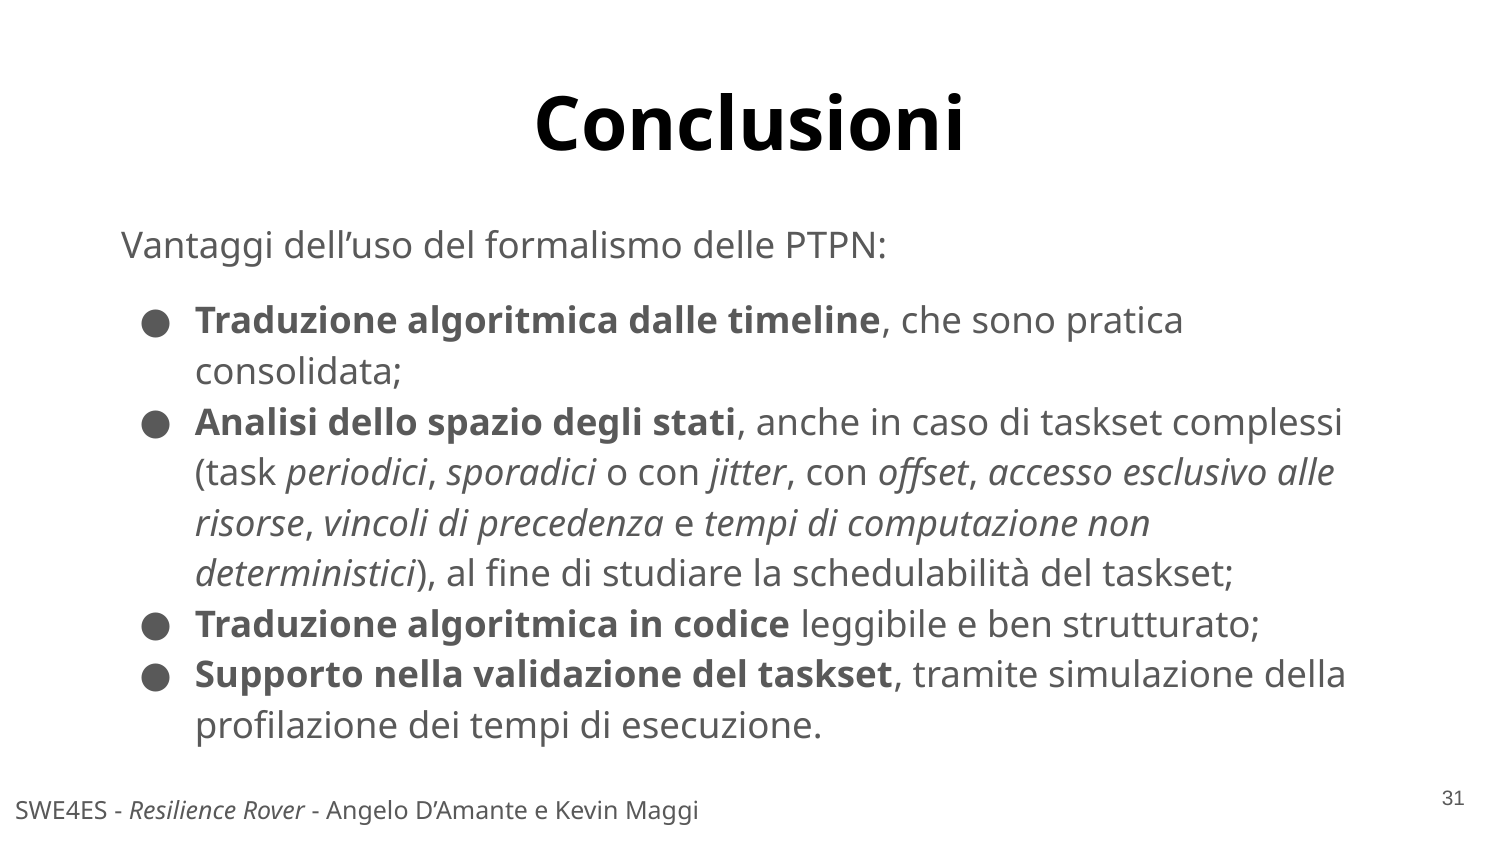

# Conclusioni
Vantaggi dell’uso del formalismo delle PTPN:
Traduzione algoritmica dalle timeline, che sono pratica consolidata;
Analisi dello spazio degli stati, anche in caso di taskset complessi (task periodici, sporadici o con jitter, con offset, accesso esclusivo alle risorse, vincoli di precedenza e tempi di computazione non deterministici), al fine di studiare la schedulabilità del taskset;
Traduzione algoritmica in codice leggibile e ben strutturato;
Supporto nella validazione del taskset, tramite simulazione della profilazione dei tempi di esecuzione.